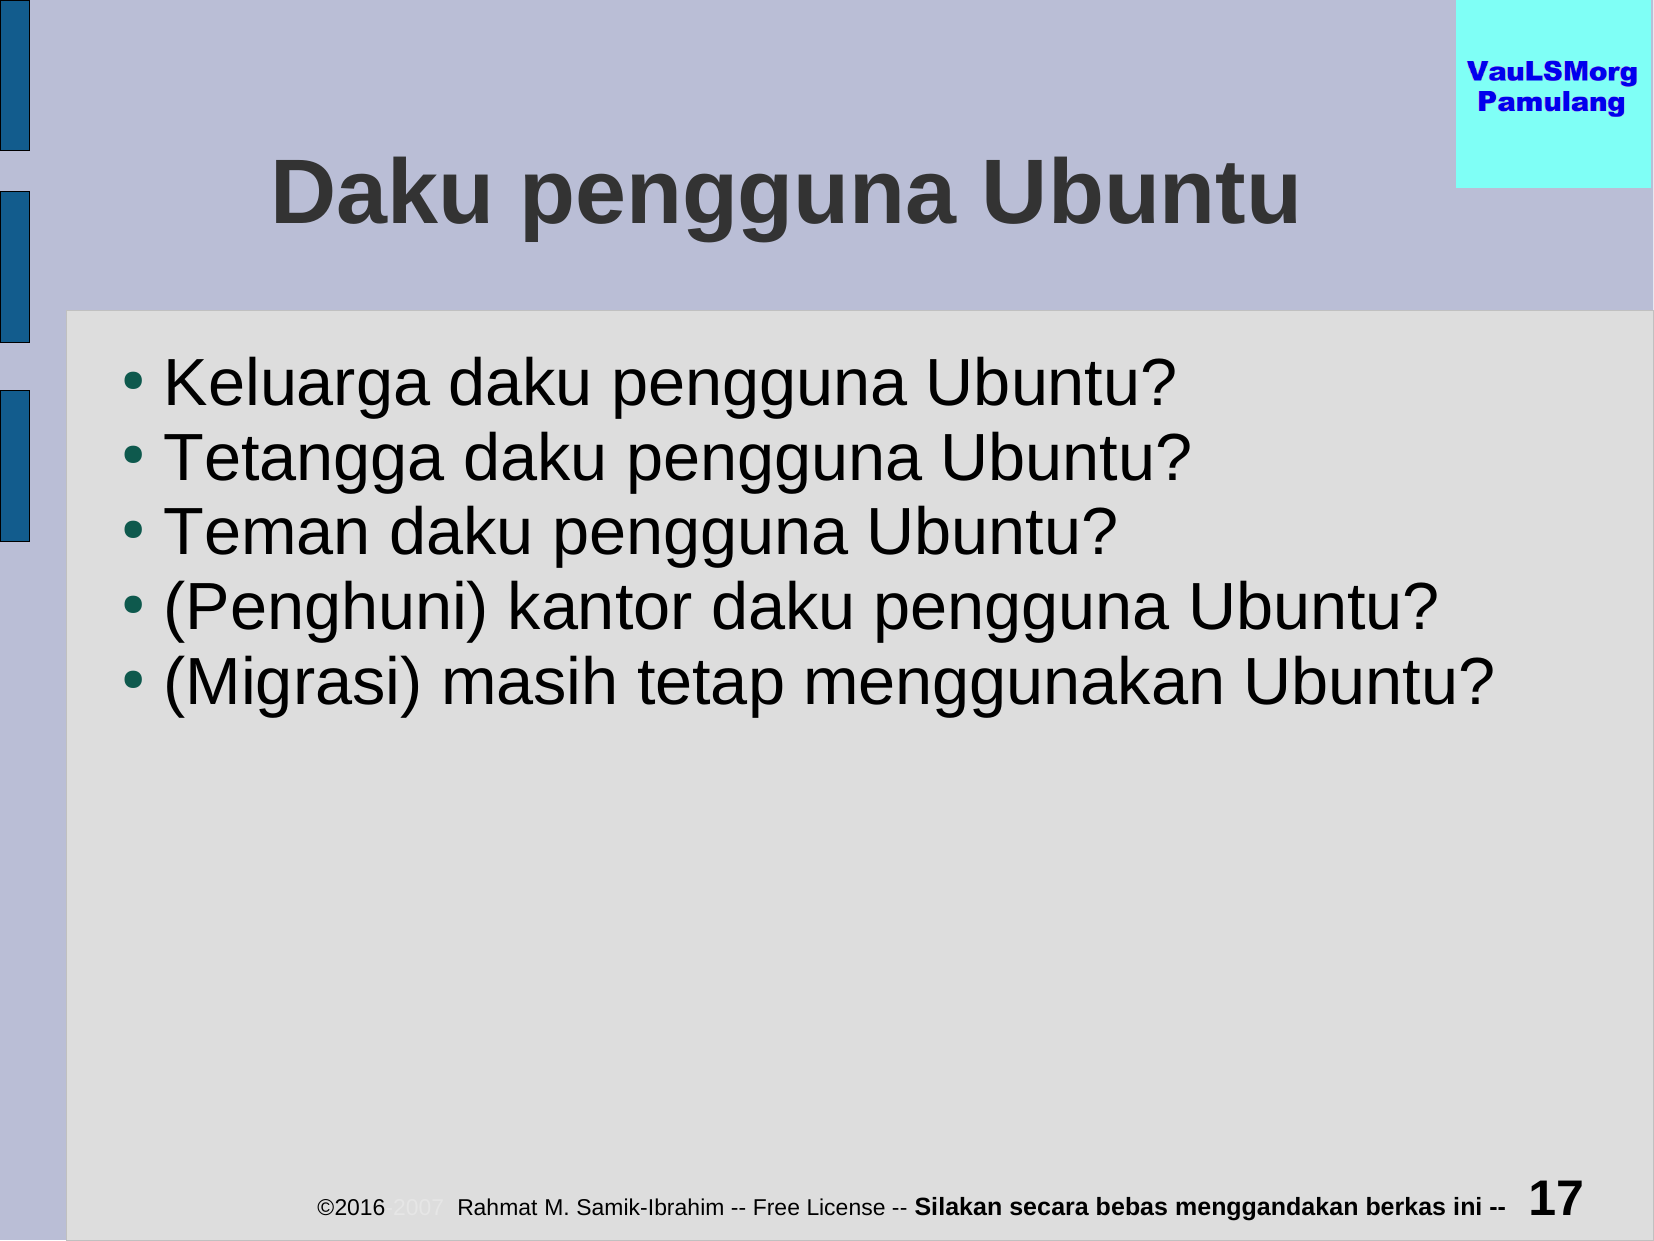

# Daku pengguna Ubuntu
 Keluarga daku pengguna Ubuntu?
 Tetangga daku pengguna Ubuntu?
 Teman daku pengguna Ubuntu?
 (Penghuni) kantor daku pengguna Ubuntu?
 (Migrasi) masih tetap menggunakan Ubuntu?